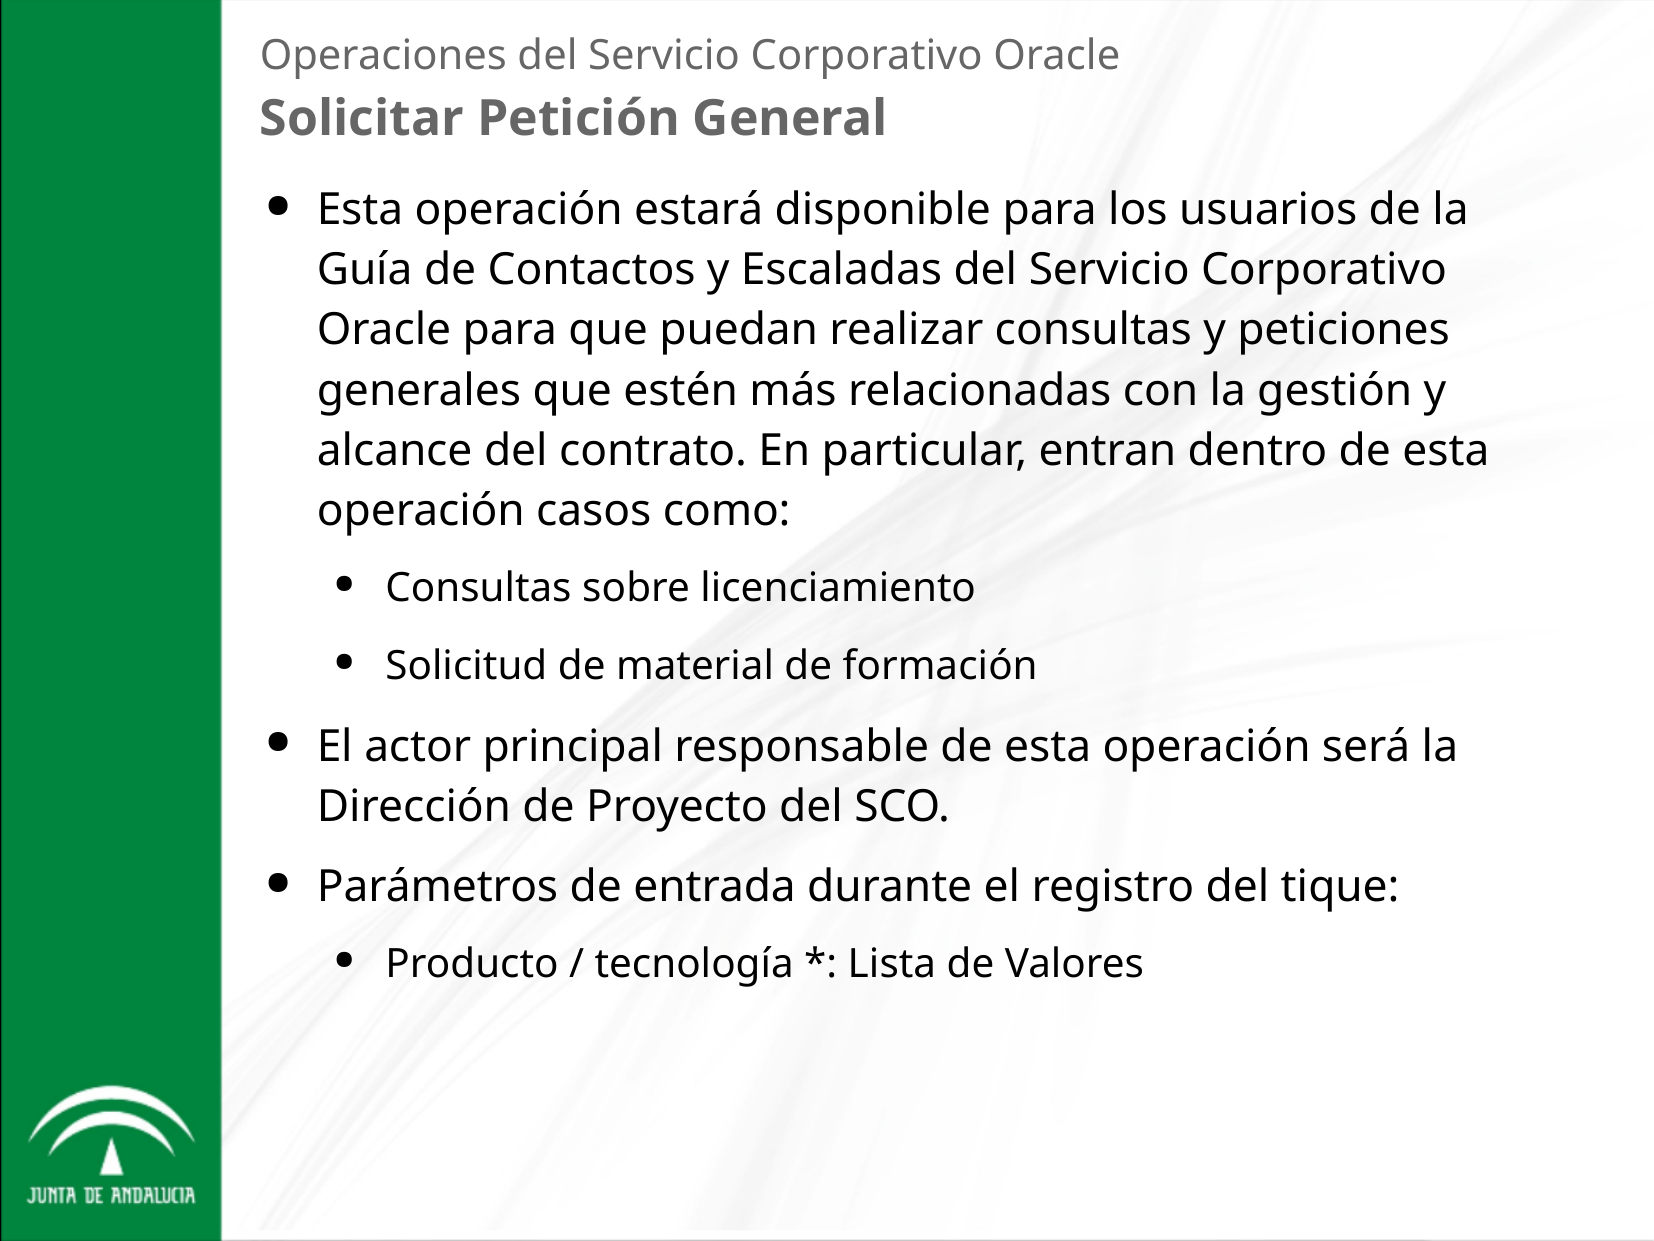

Operaciones del Servicio Corporativo Oracle
Solicitar Petición General
# Esta operación estará disponible para los usuarios de la Guía de Contactos y Escaladas del Servicio Corporativo Oracle para que puedan realizar consultas y peticiones generales que estén más relacionadas con la gestión y alcance del contrato. En particular, entran dentro de esta operación casos como:
Consultas sobre licenciamiento
Solicitud de material de formación
El actor principal responsable de esta operación será la Dirección de Proyecto del SCO.
Parámetros de entrada durante el registro del tique:
Producto / tecnología *: Lista de Valores